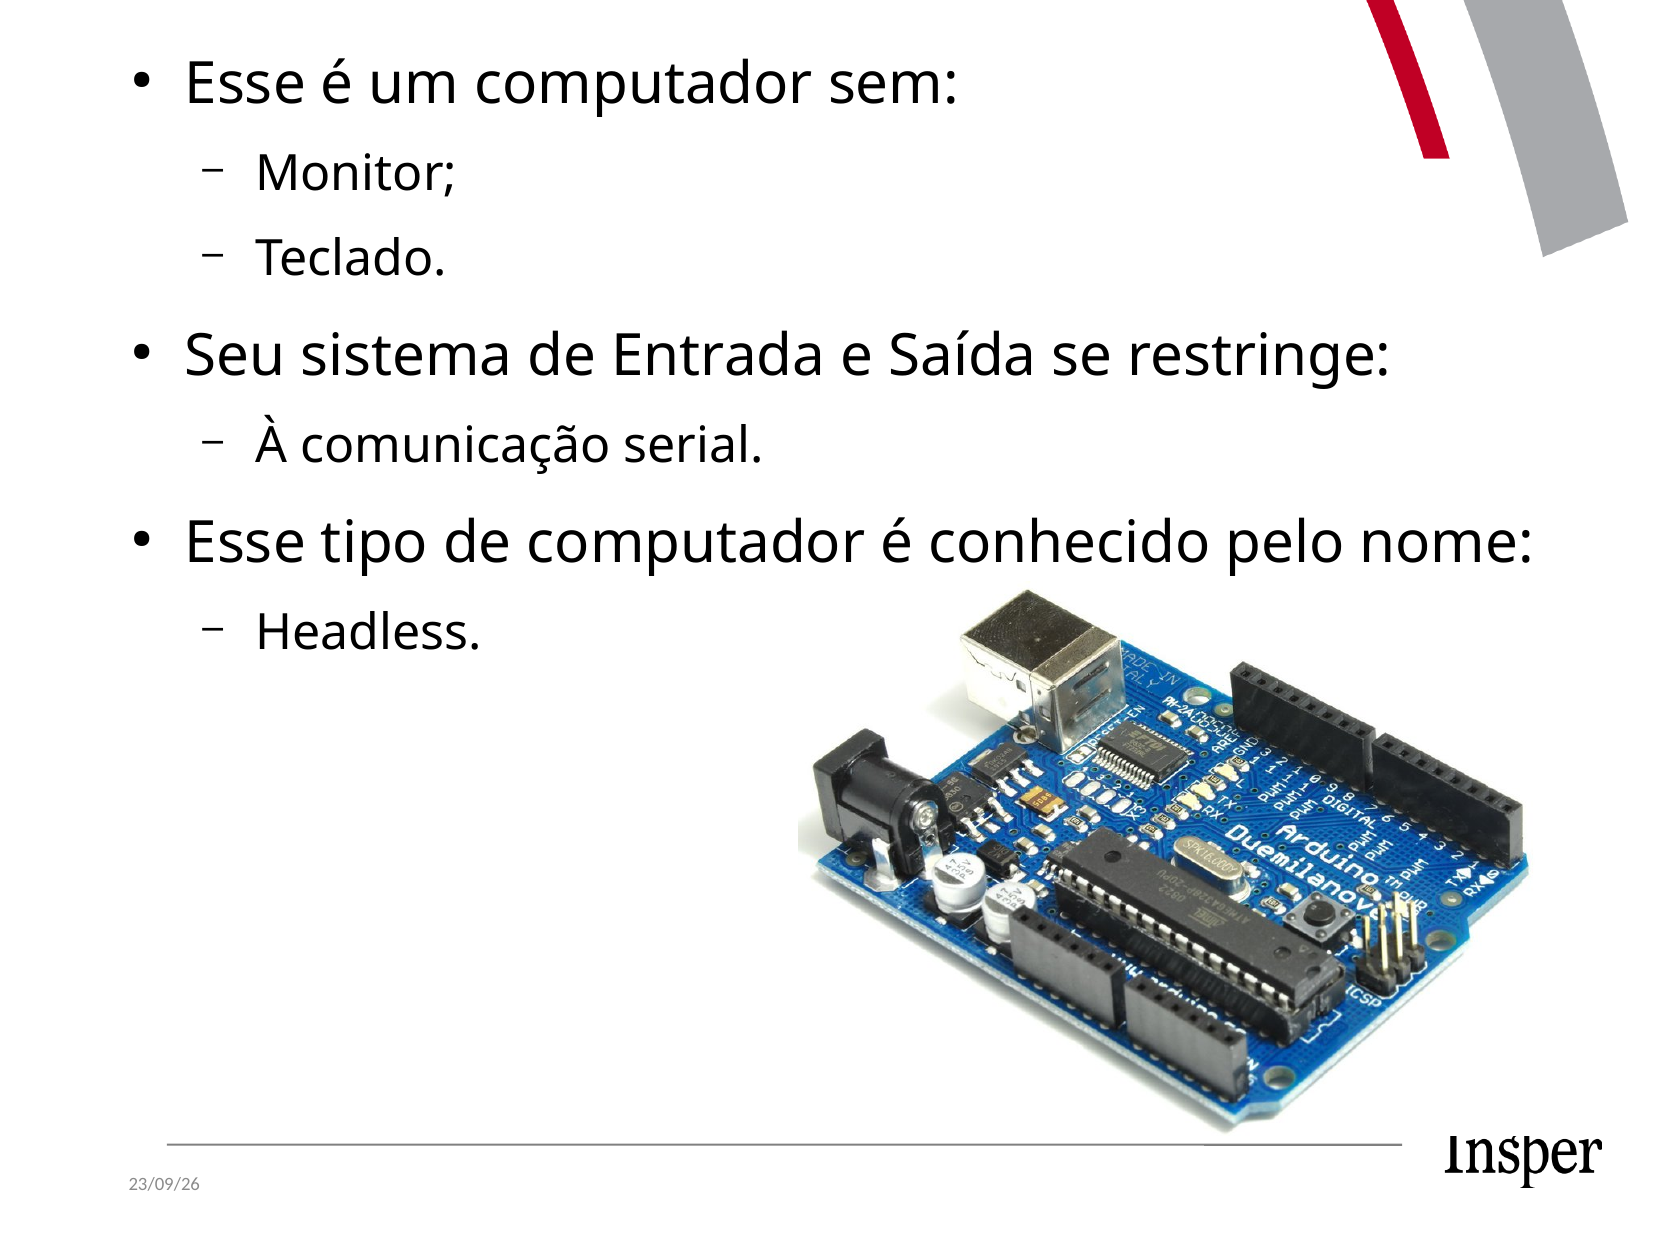

# Esse é um computador sem:
Monitor;
Teclado.
Seu sistema de Entrada e Saída se restringe:
À comunicação serial.
Esse tipo de computador é conhecido pelo nome:
Headless.